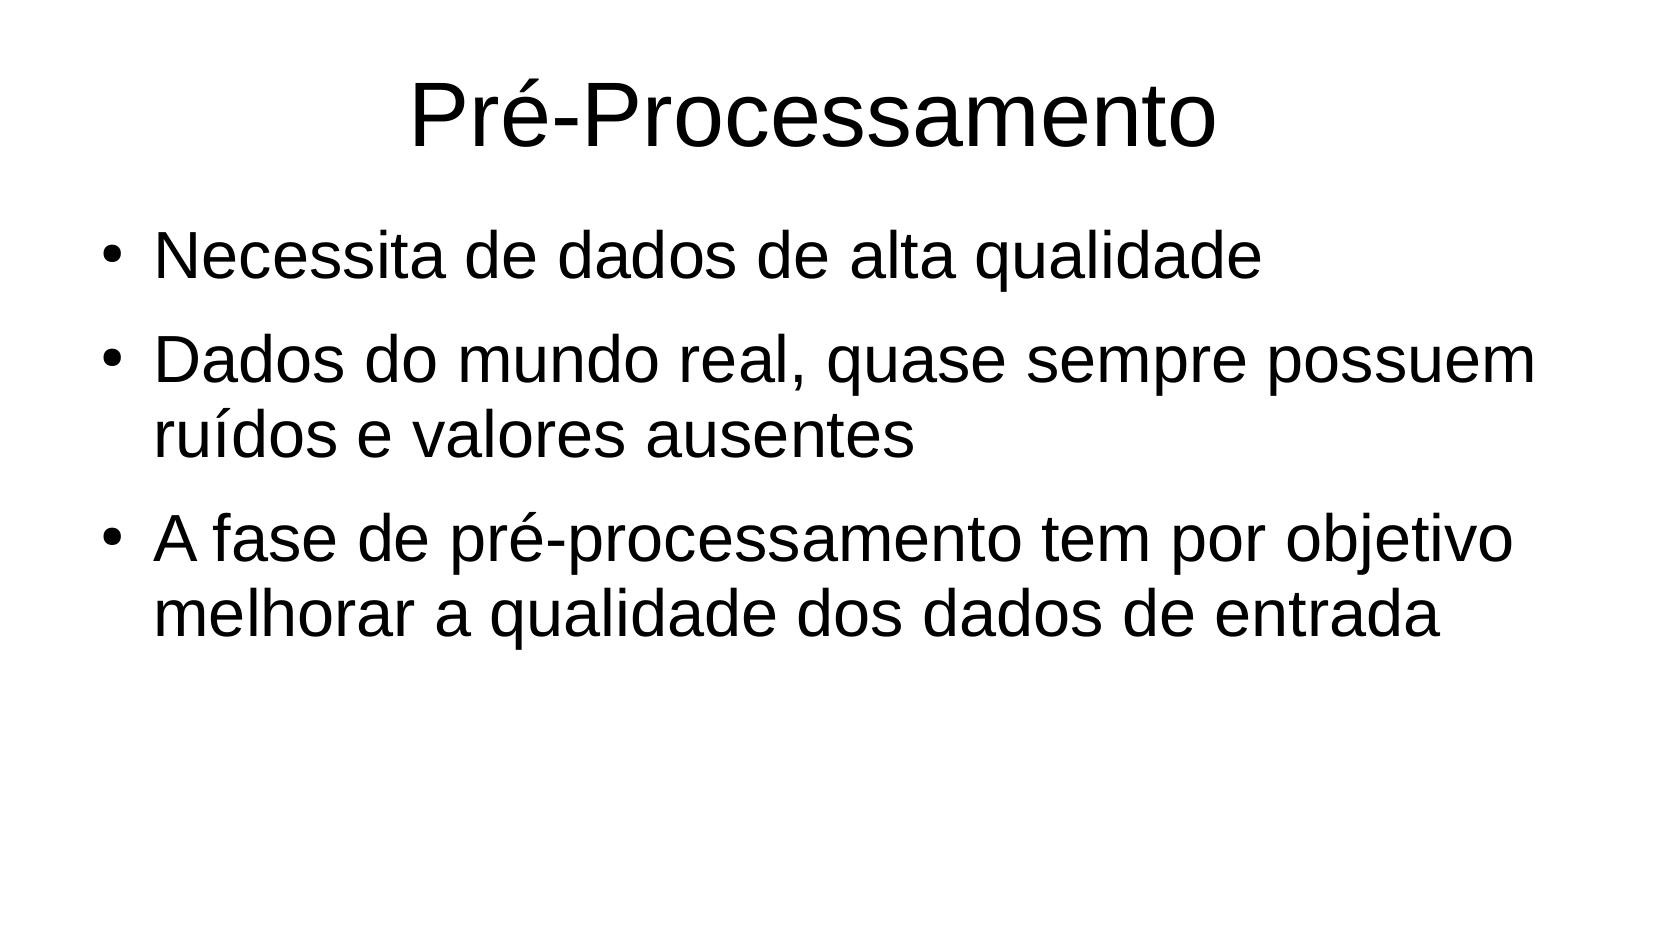

# Pré-Processamento
Necessita de dados de alta qualidade
Dados do mundo real, quase sempre possuem ruídos e valores ausentes
A fase de pré-processamento tem por objetivo melhorar a qualidade dos dados de entrada